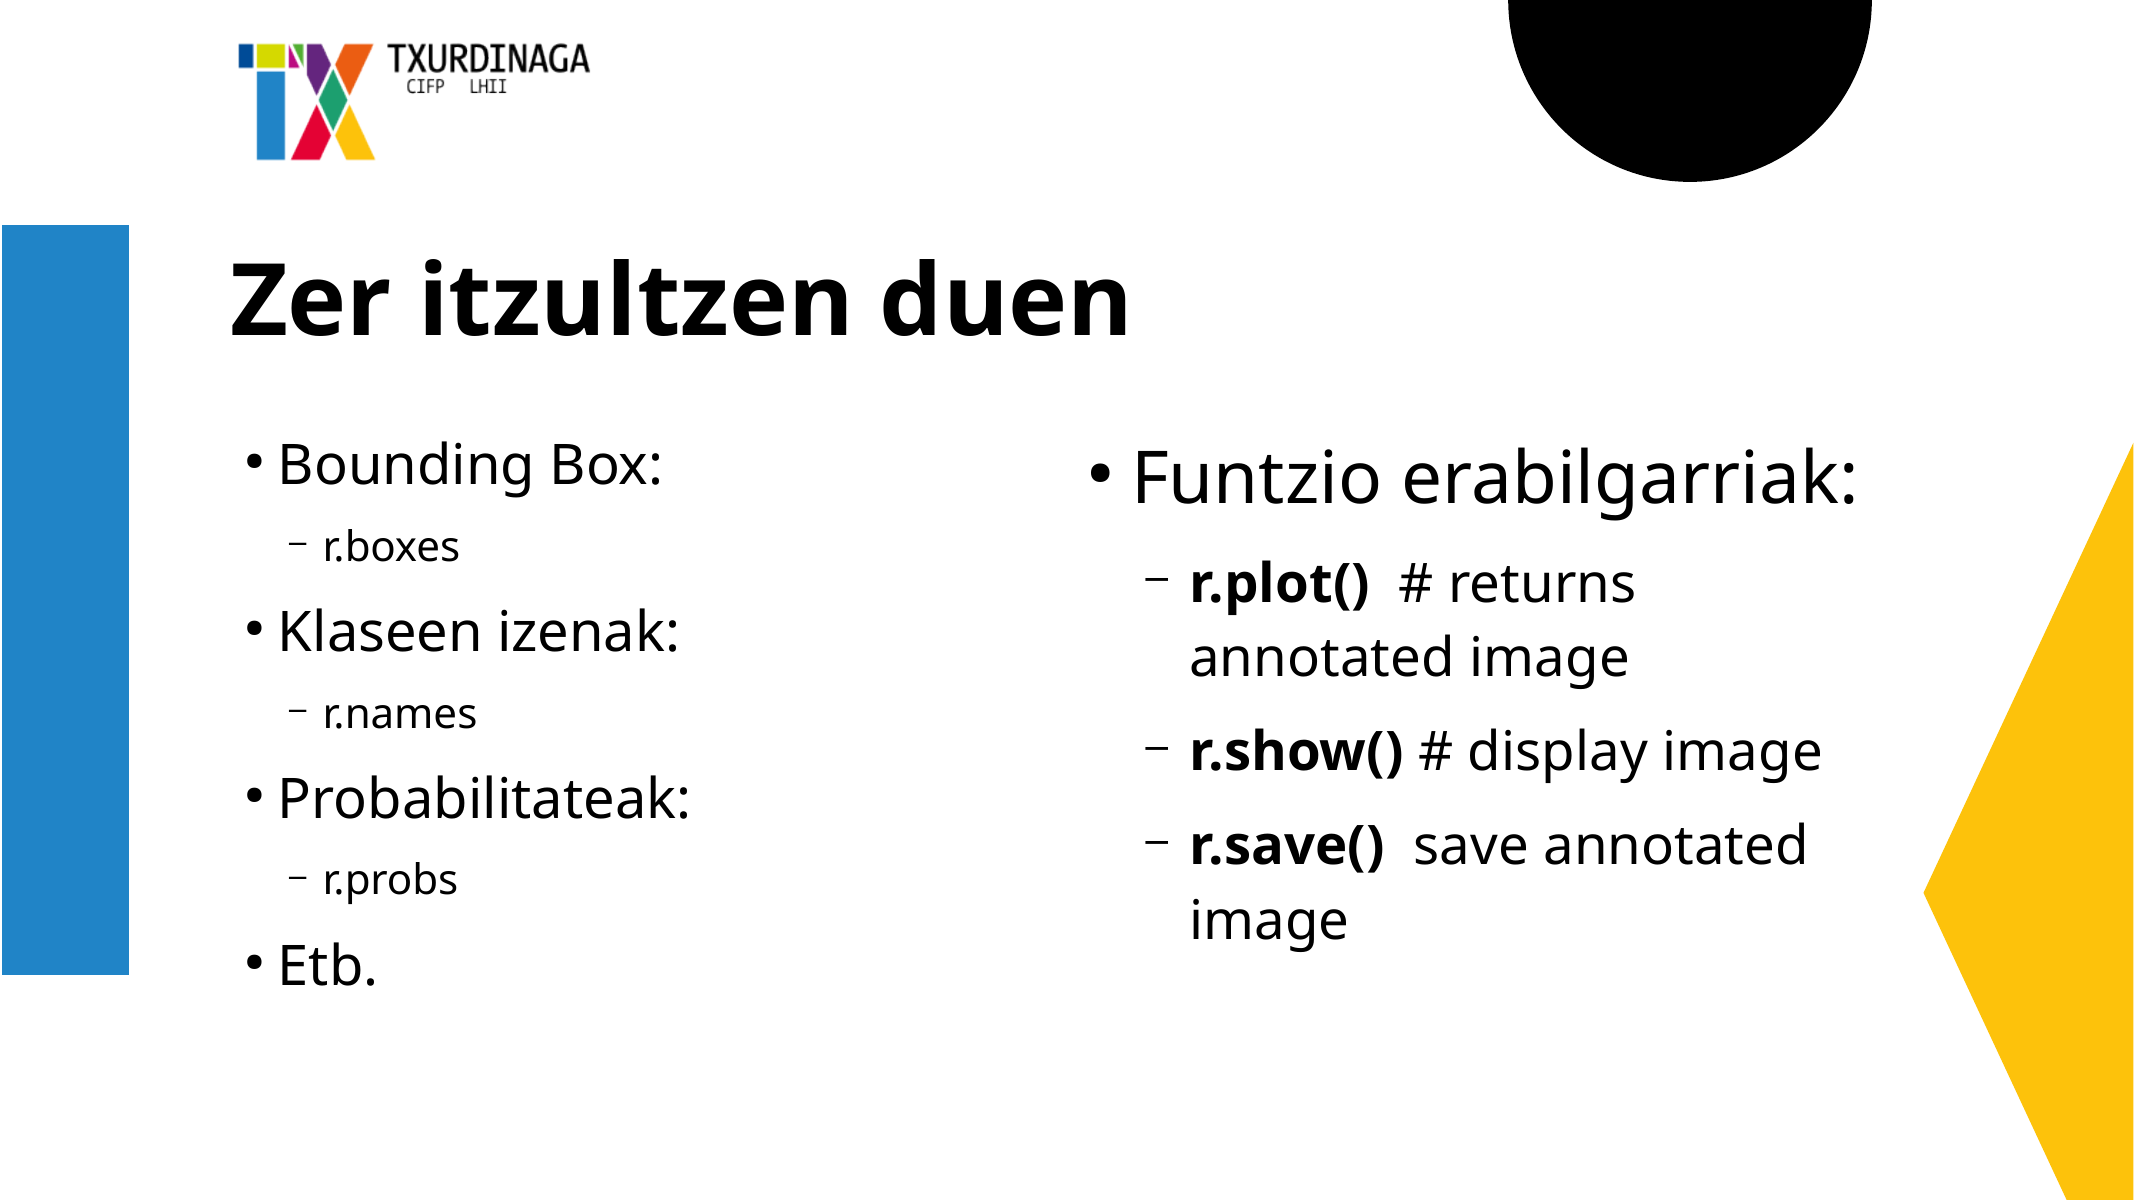

# Zer itzultzen duen
Bounding Box:
r.boxes
Klaseen izenak:
r.names
Probabilitateak:
r.probs
Etb.
Funtzio erabilgarriak:
r.plot() # returns annotated image
r.show() # display image
r.save() save annotated image